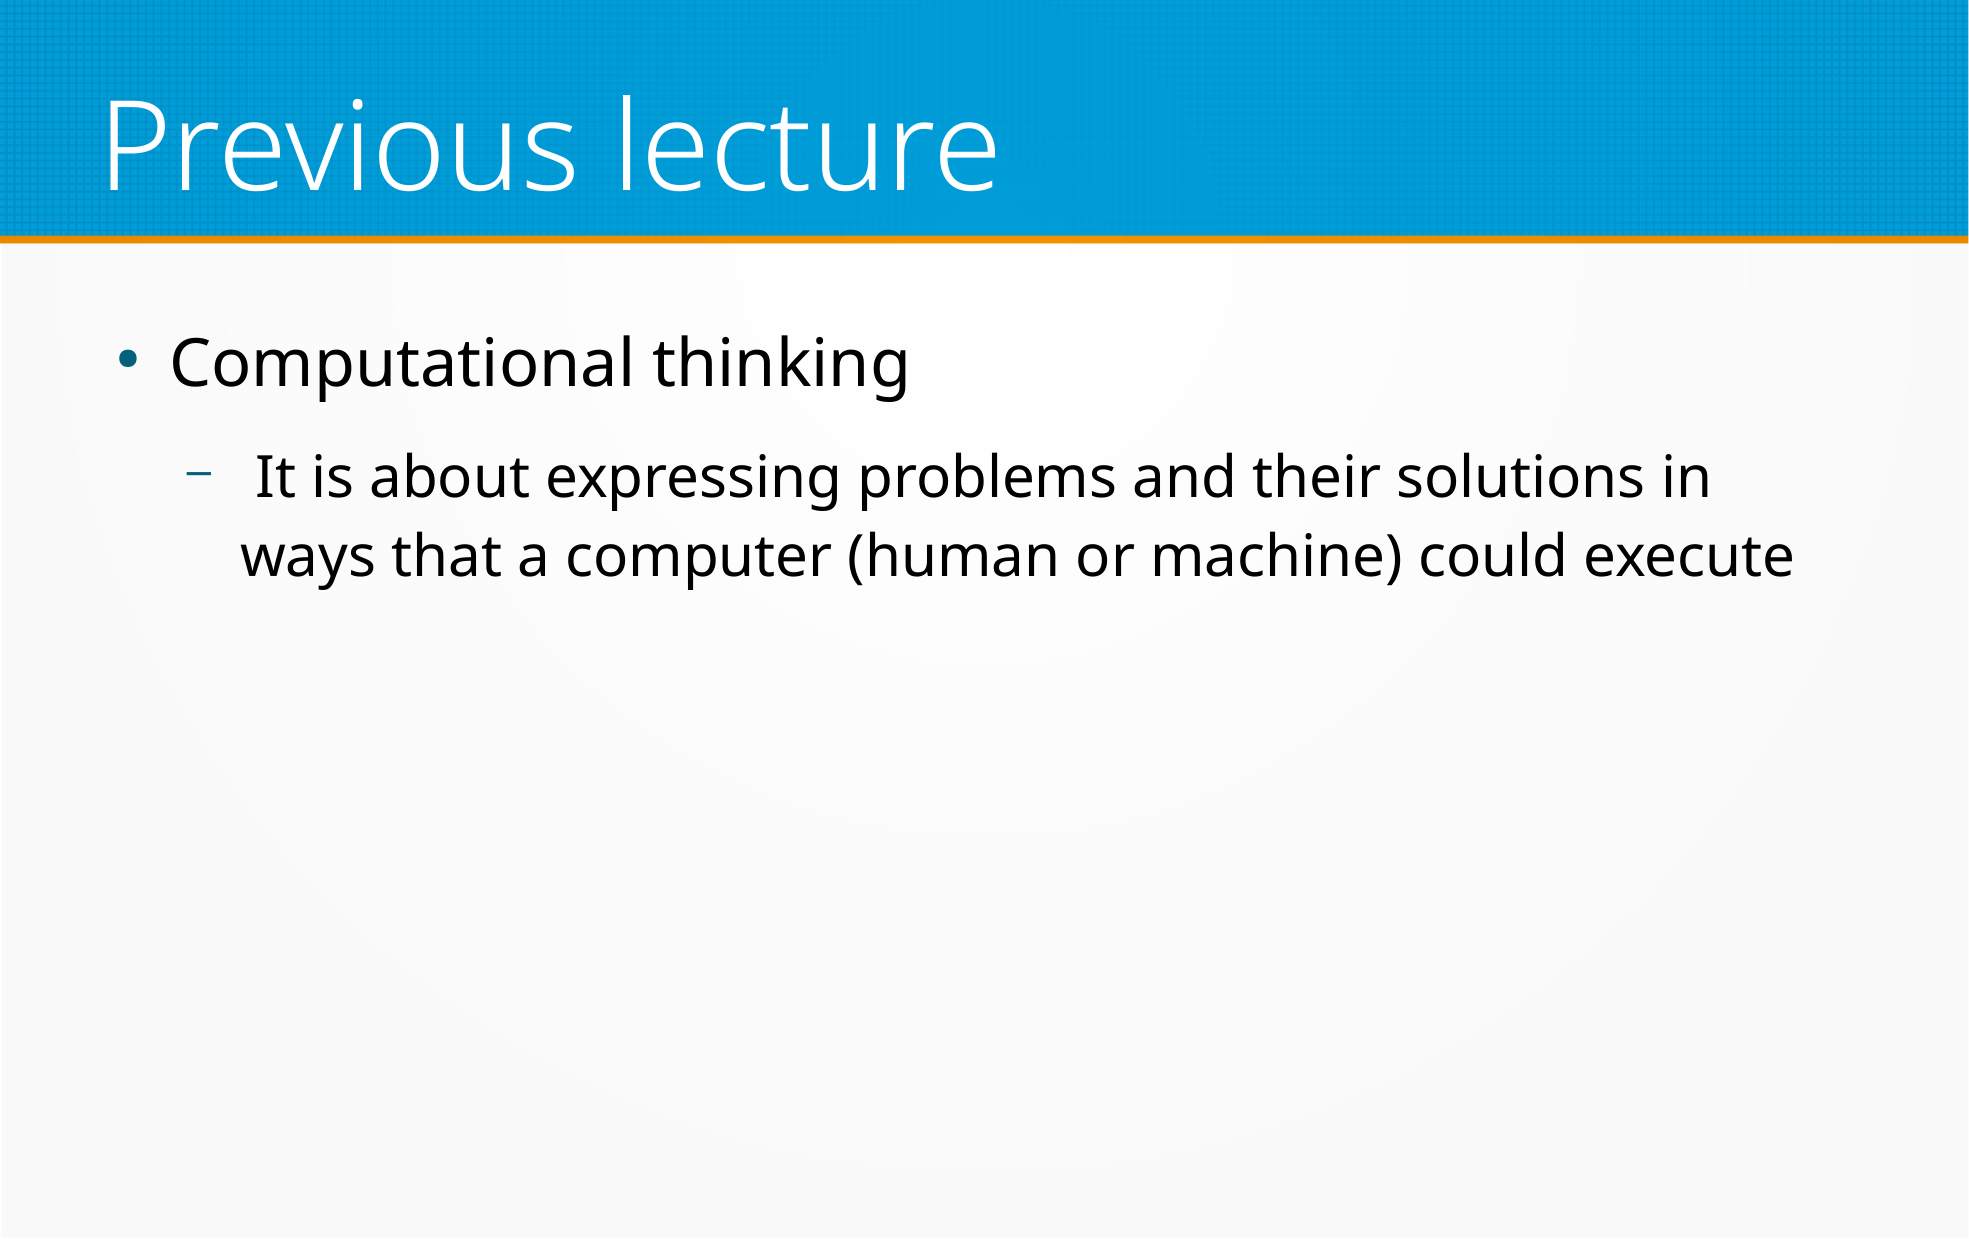

# Previous lecture
Computational thinking
 It is about expressing problems and their solutions in ways that a computer (human or machine) could execute